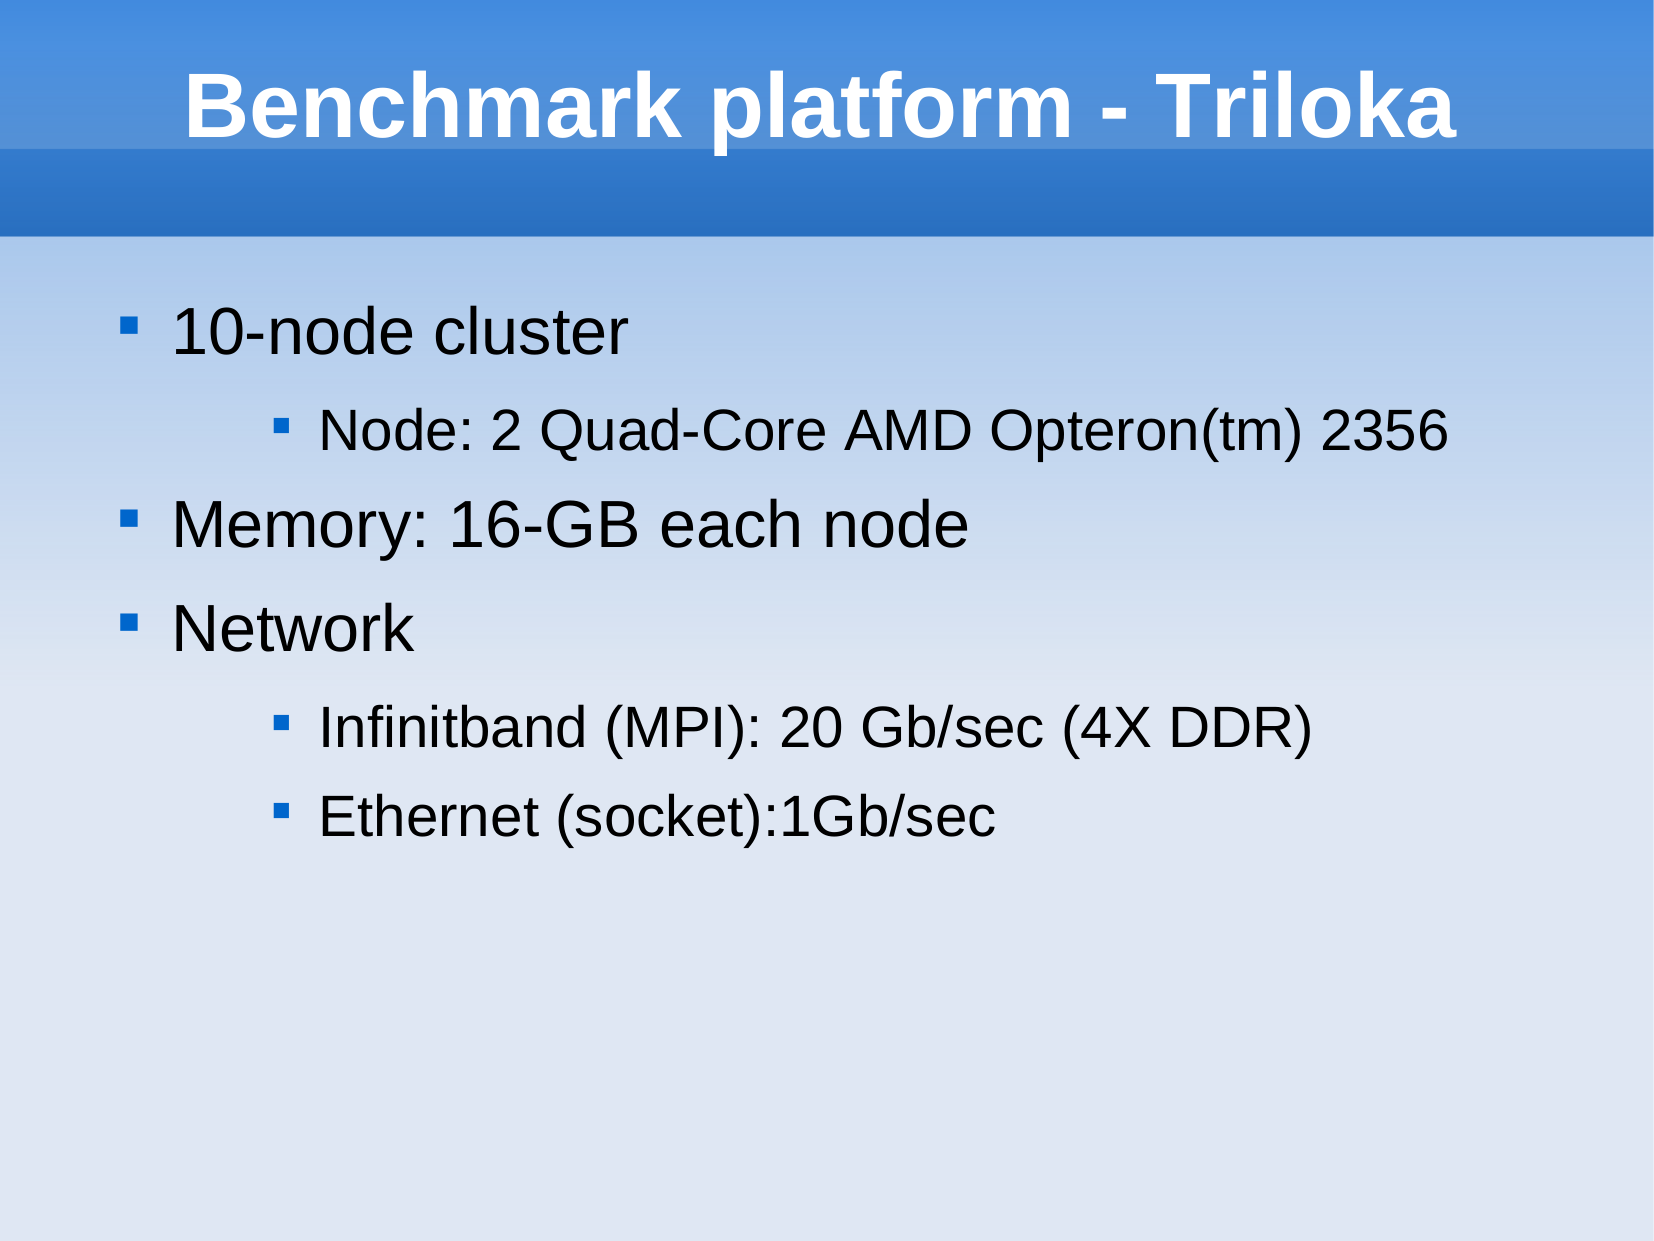

# Benchmark platform - Triloka
10-node cluster
Node: 2 Quad-Core AMD Opteron(tm) 2356
Memory: 16-GB each node
Network
Infinitband (MPI): 20 Gb/sec (4X DDR)
Ethernet (socket):1Gb/sec